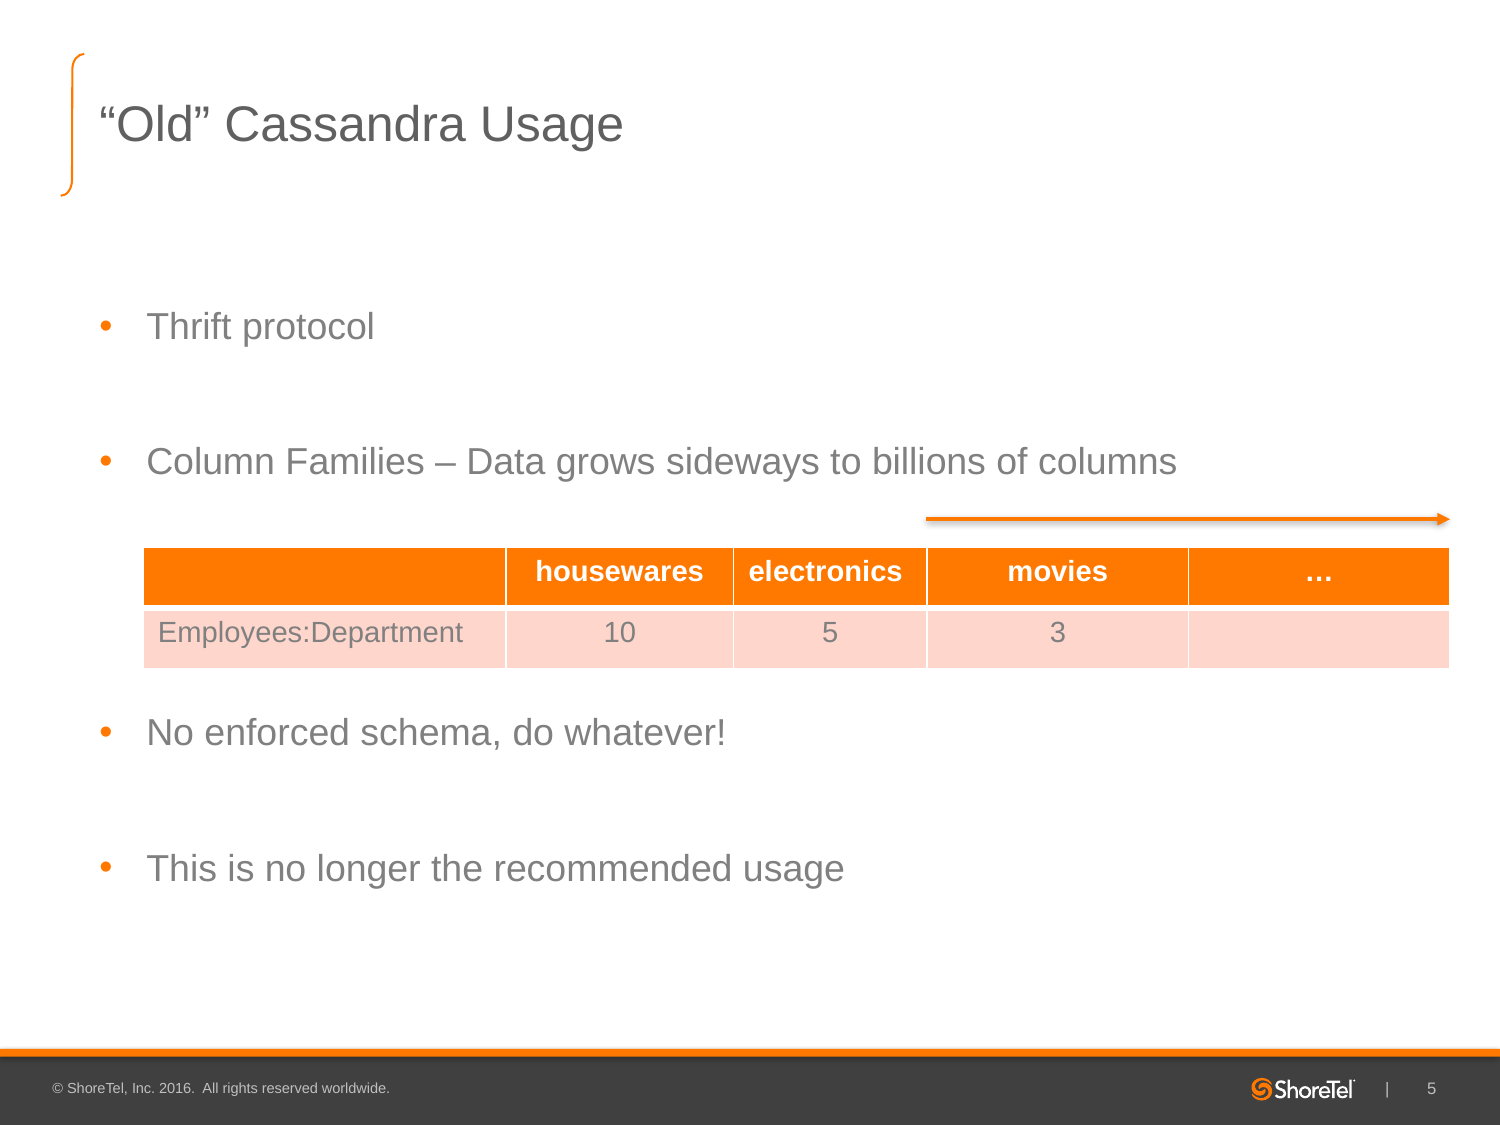

“Old” Cassandra Usage
# Thrift protocol
Column Families – Data grows sideways to billions of columns
No enforced schema, do whatever!
This is no longer the recommended usage
| | housewares | electronics | movies | … |
| --- | --- | --- | --- | --- |
| Employees:Department | 10 | 5 | 3 | |